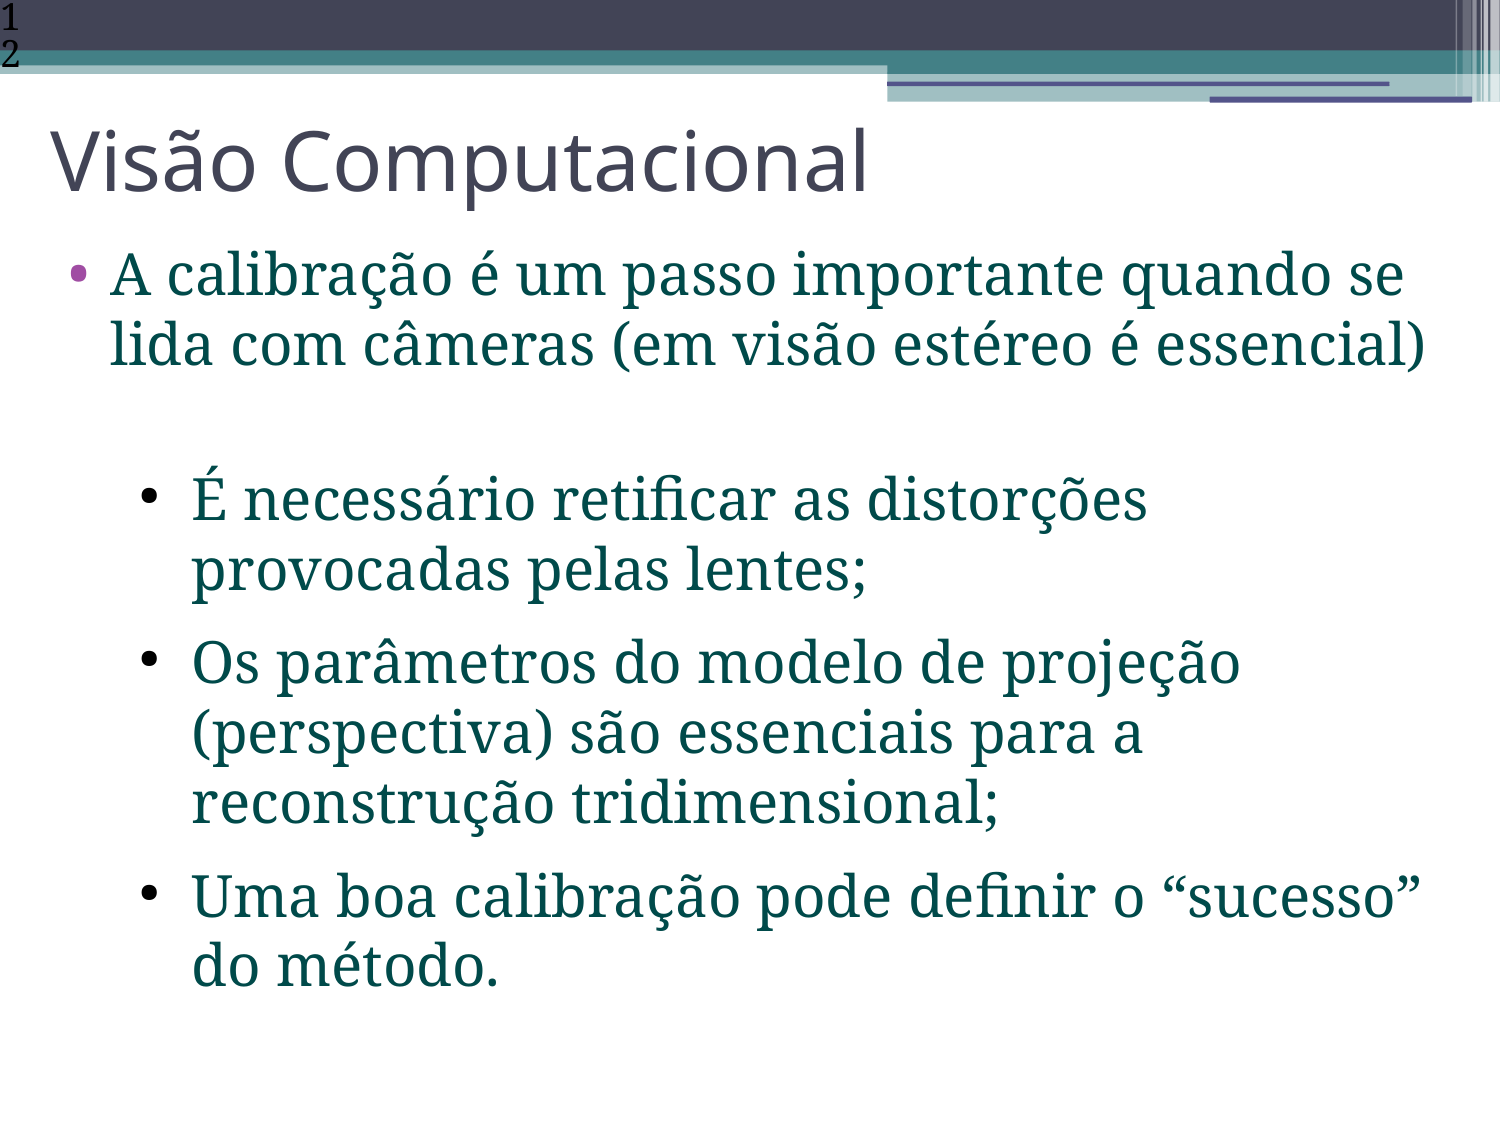

# Visão Computacional
A calibração é um passo importante quando se lida com câmeras (em visão estéreo é essencial)
É necessário retificar as distorções provocadas pelas lentes;
Os parâmetros do modelo de projeção (perspectiva) são essenciais para a reconstrução tridimensional;
Uma boa calibração pode definir o “sucesso” do método.